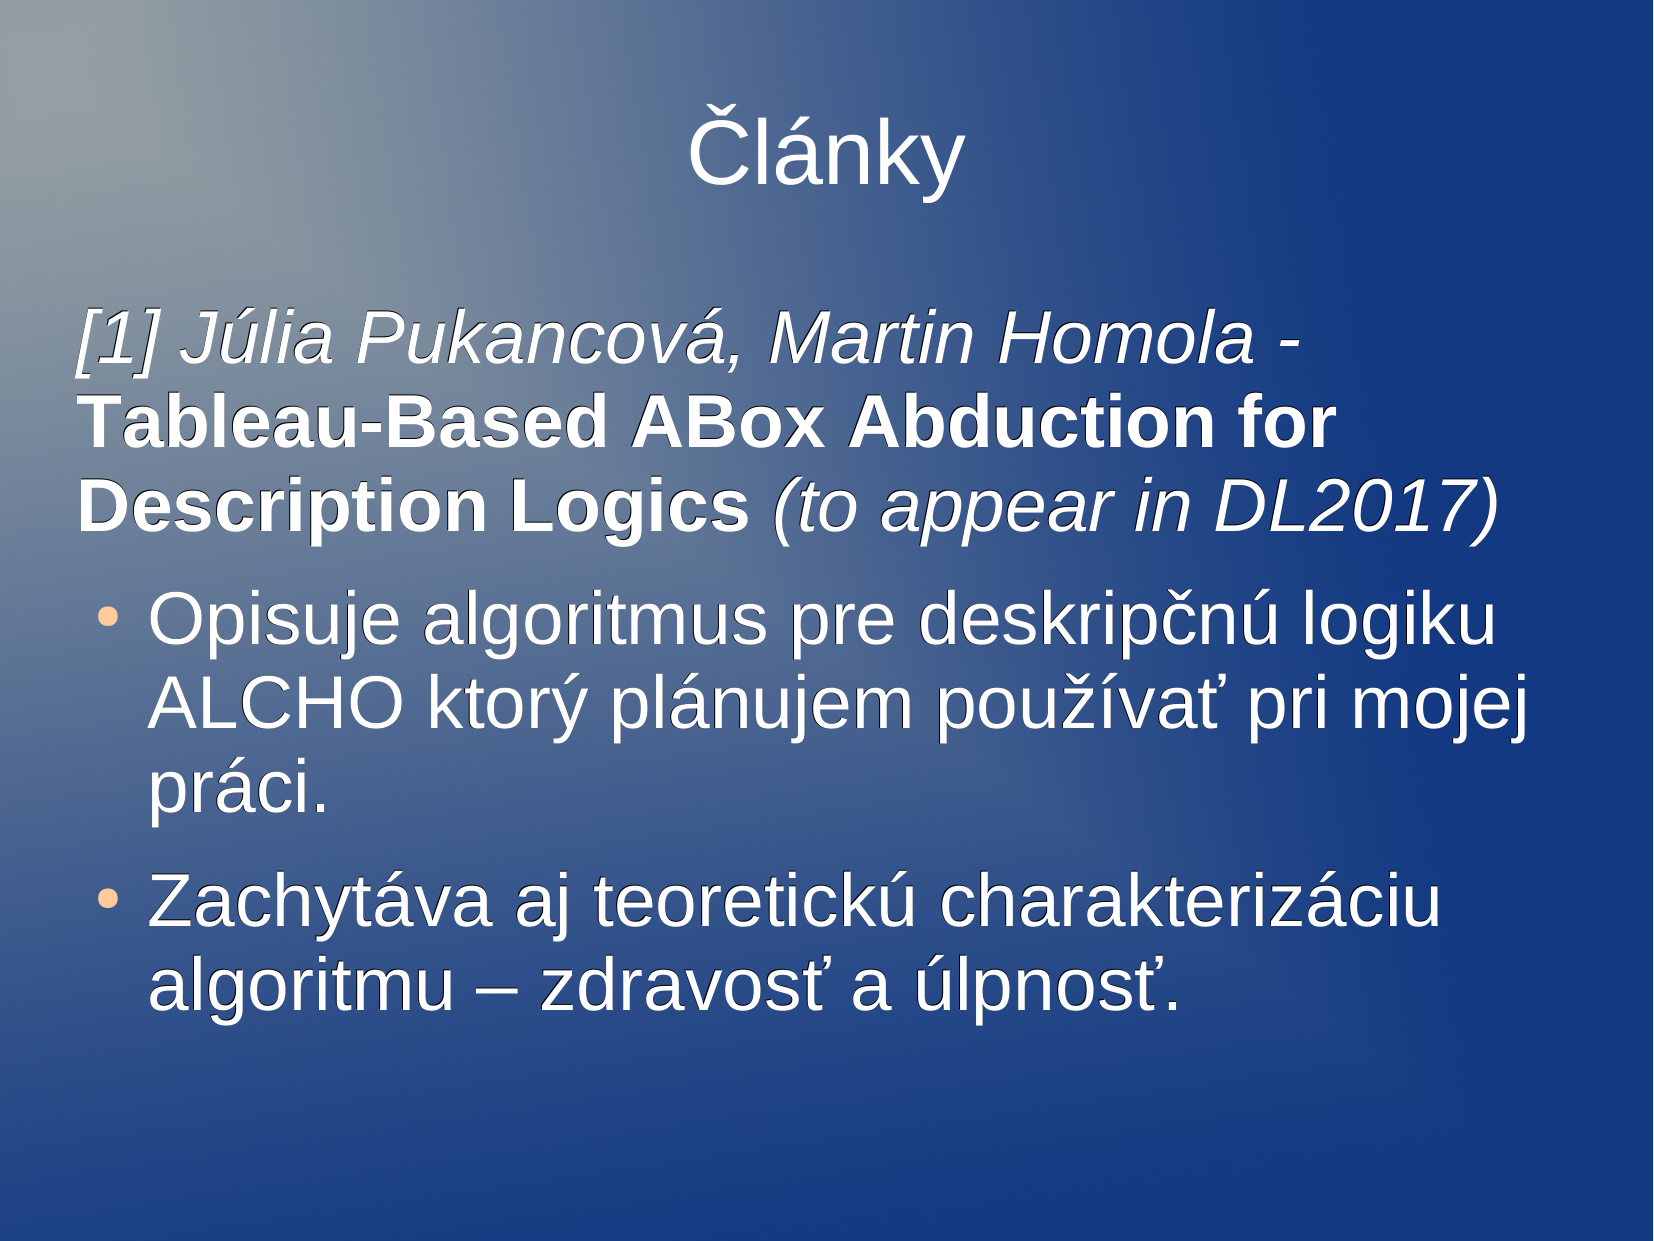

# Články
[1] Júlia Pukancová, Martin Homola - Tableau-Based ABox Abduction for Description Logics (to appear in DL2017)
Opisuje algoritmus pre deskripčnú logiku ALCHO ktorý plánujem používať pri mojej práci.
Zachytáva aj teoretickú charakterizáciu algoritmu – zdravosť a úlpnosť.